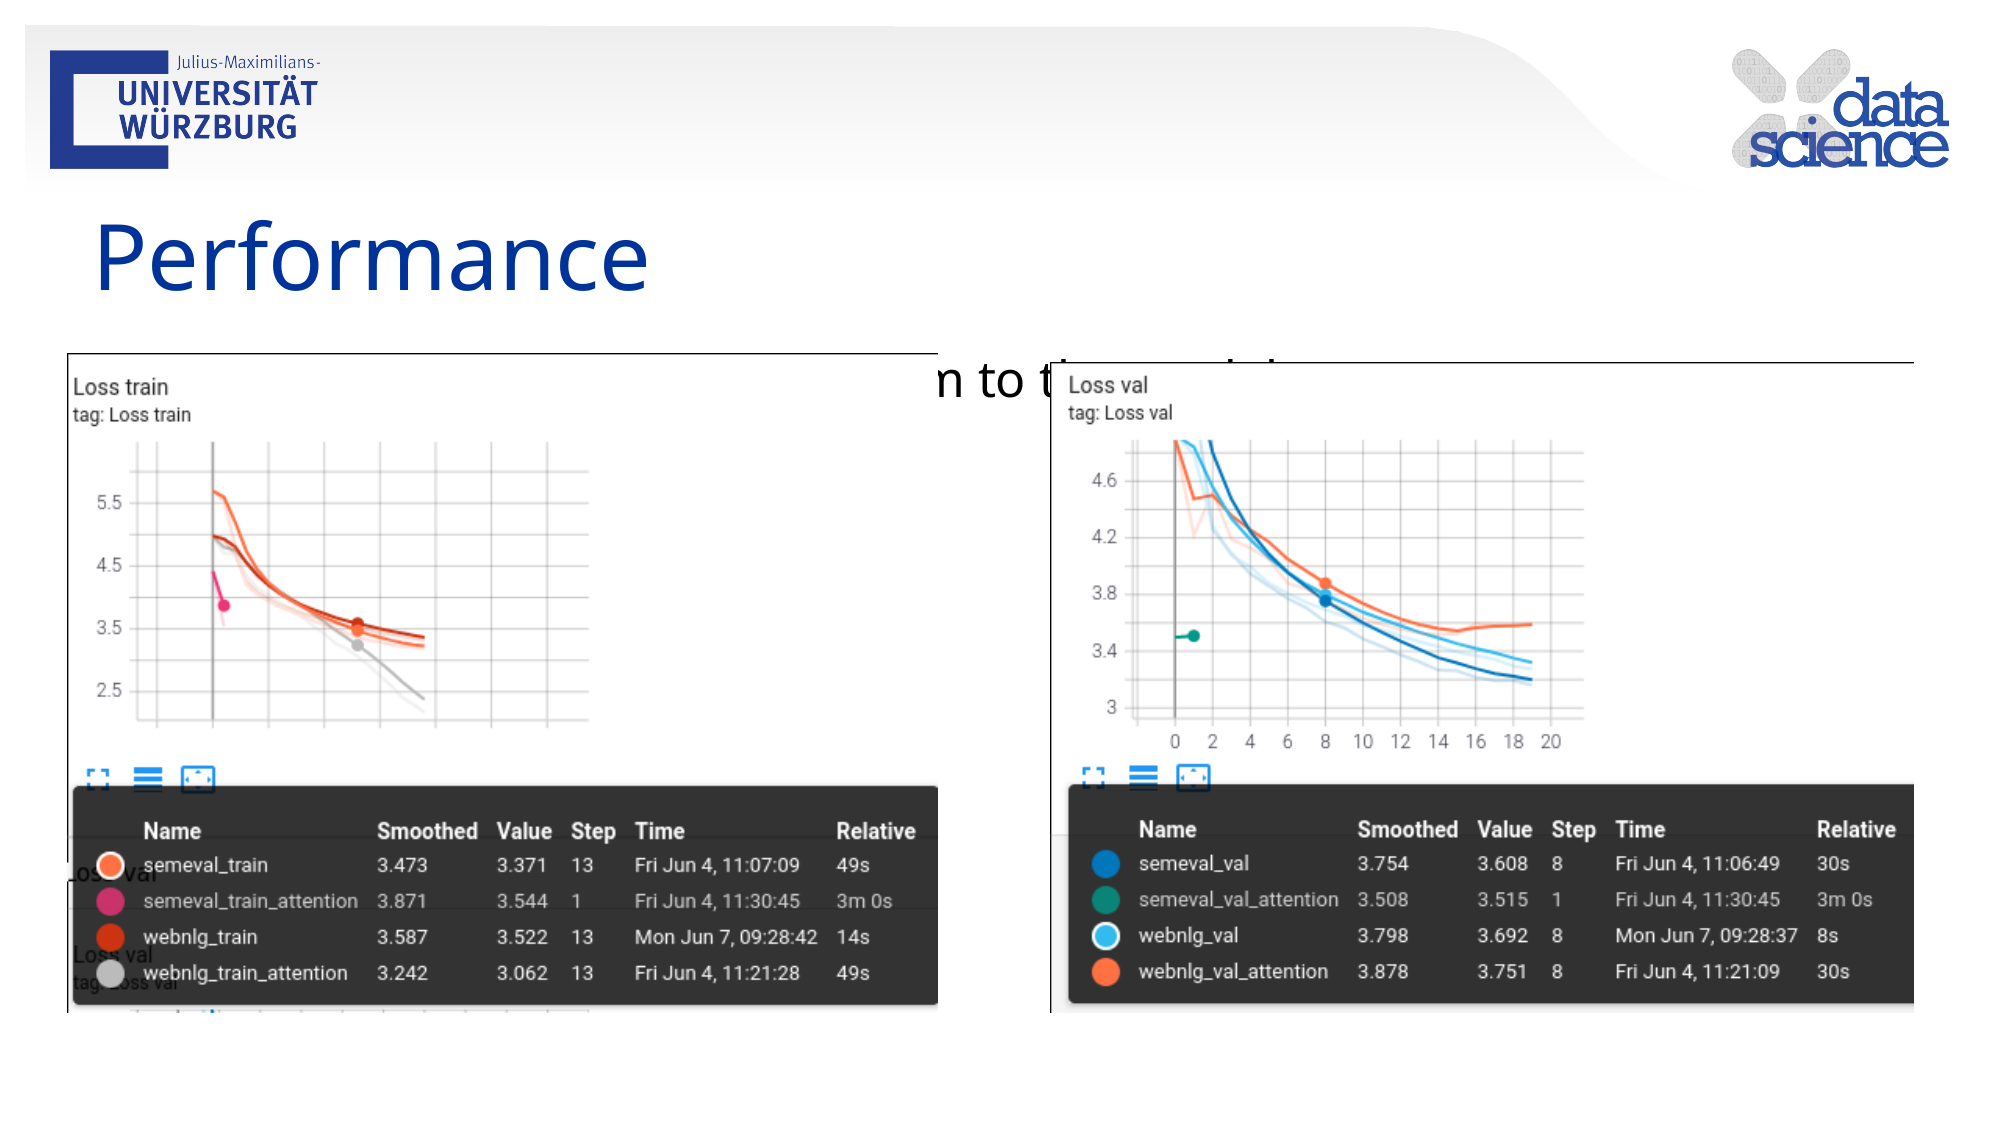

Performance
Added the Attention mechanism to the model